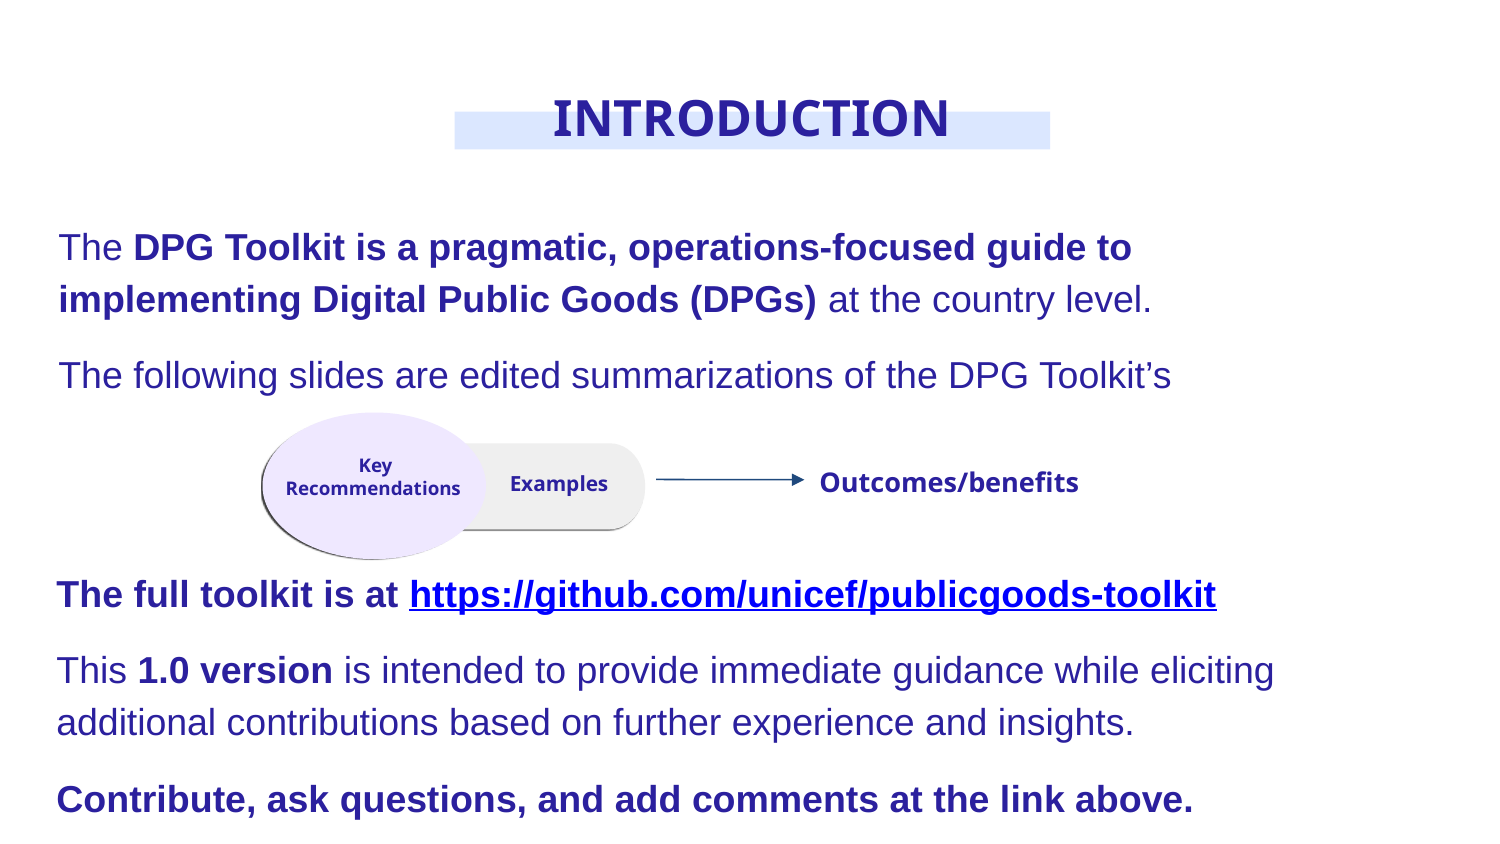

The DPG Toolkit is a pragmatic, operations-focused guide to implementing Digital Public Goods (DPGs) at the country level.
The following slides are edited summarizations of the DPG Toolkit’s
INTRODUCTION
Key Recommendations
Outcomes/benefits
Examples
The full toolkit is at https://github.com/unicef/publicgoods-toolkit
This 1.0 version is intended to provide immediate guidance while eliciting additional contributions based on further experience and insights.
Contribute, ask questions, and add comments at the link above.